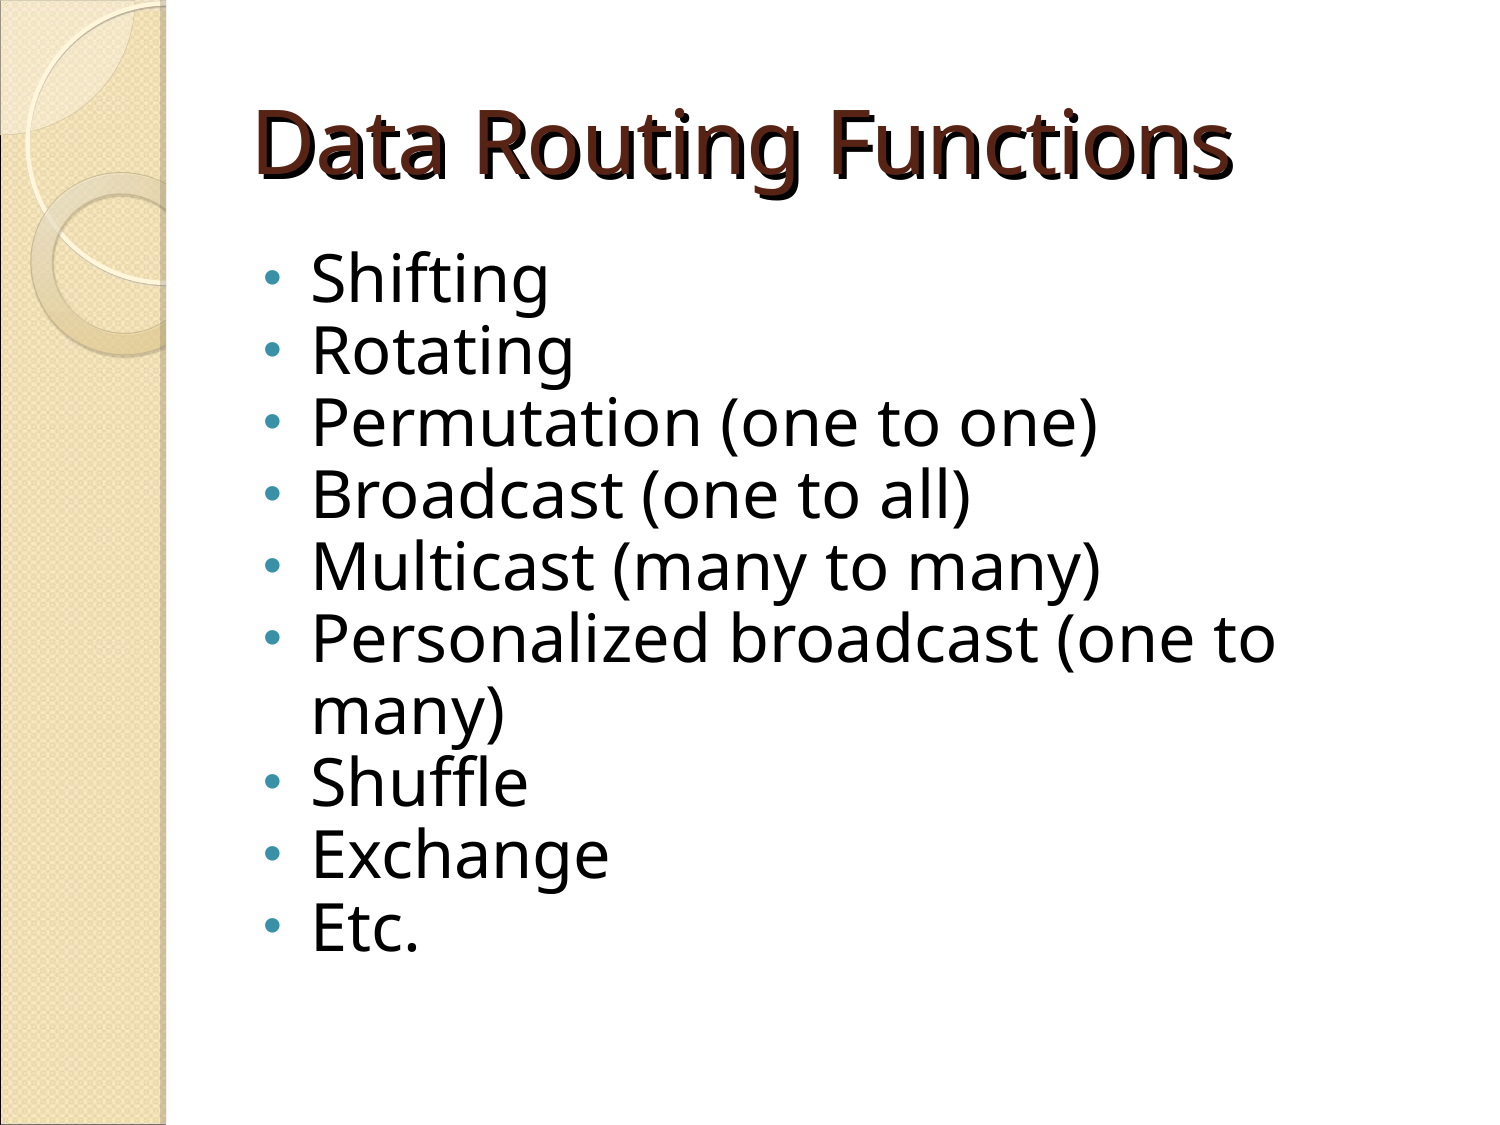

# Data Routing Functions
Shifting
Rotating
Permutation (one to one)
Broadcast (one to all)
Multicast (many to many)
Personalized broadcast (one to many)
Shuffle
Exchange
Etc.